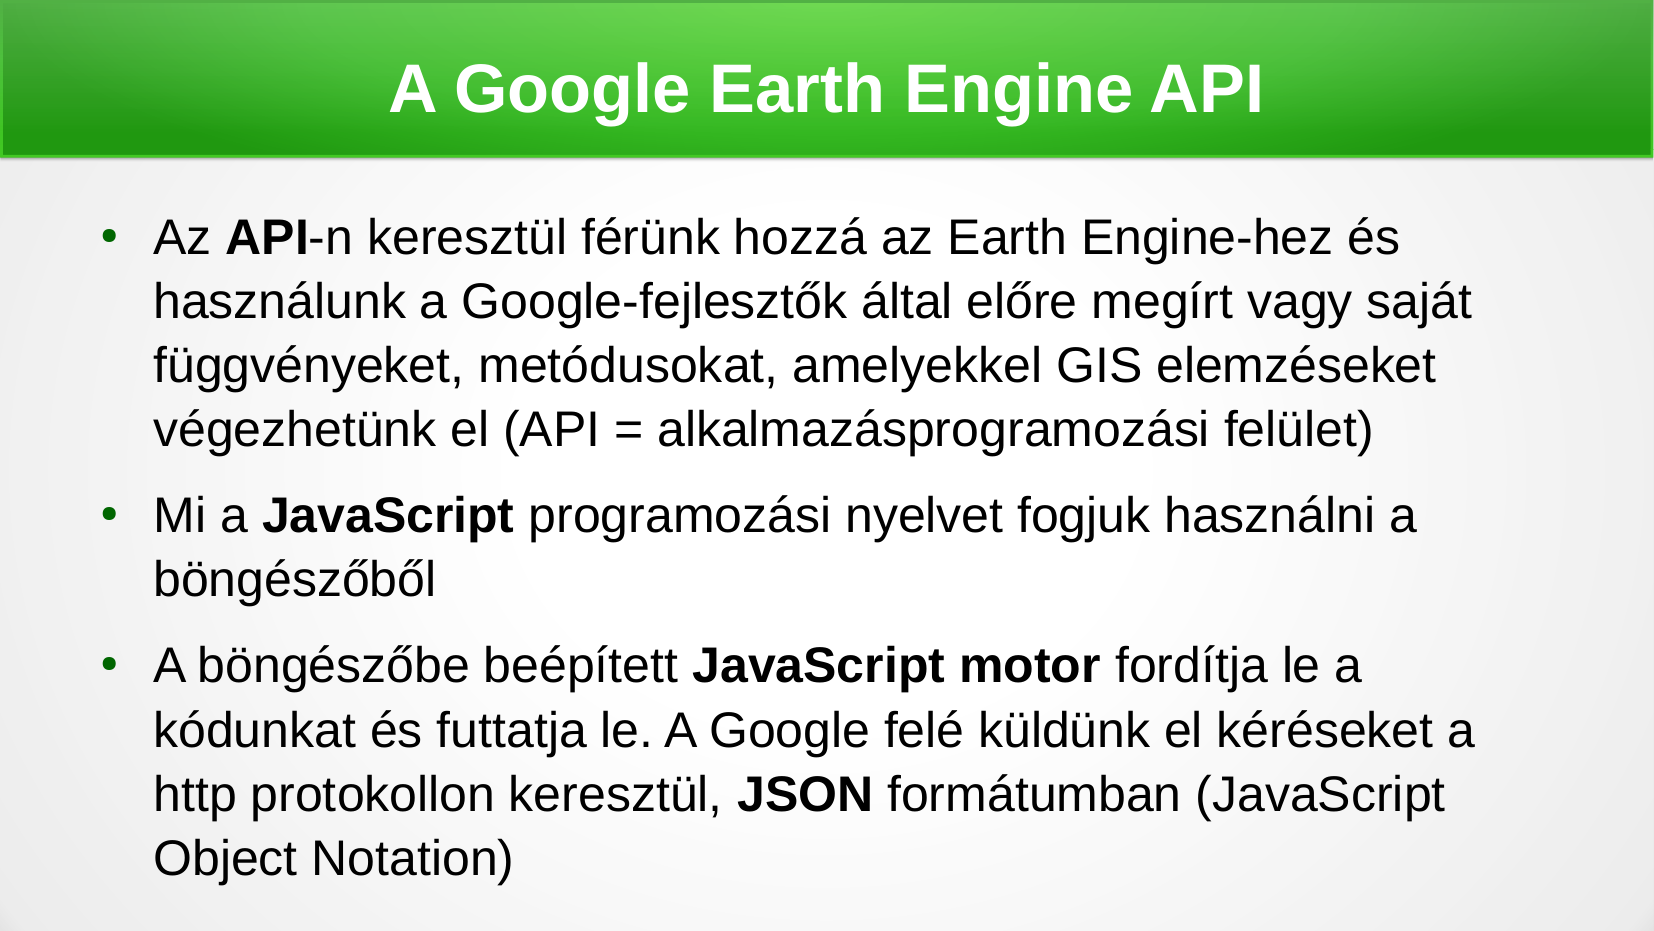

# A Google Earth Engine API
Az API-n keresztül férünk hozzá az Earth Engine-hez és használunk a Google-fejlesztők által előre megírt vagy saját függvényeket, metódusokat, amelyekkel GIS elemzéseket végezhetünk el (API = alkalmazásprogramozási felület)
Mi a JavaScript programozási nyelvet fogjuk használni a böngészőből
A böngészőbe beépített JavaScript motor fordítja le a kódunkat és futtatja le. A Google felé küldünk el kéréseket a http protokollon keresztül, JSON formátumban (JavaScript Object Notation)